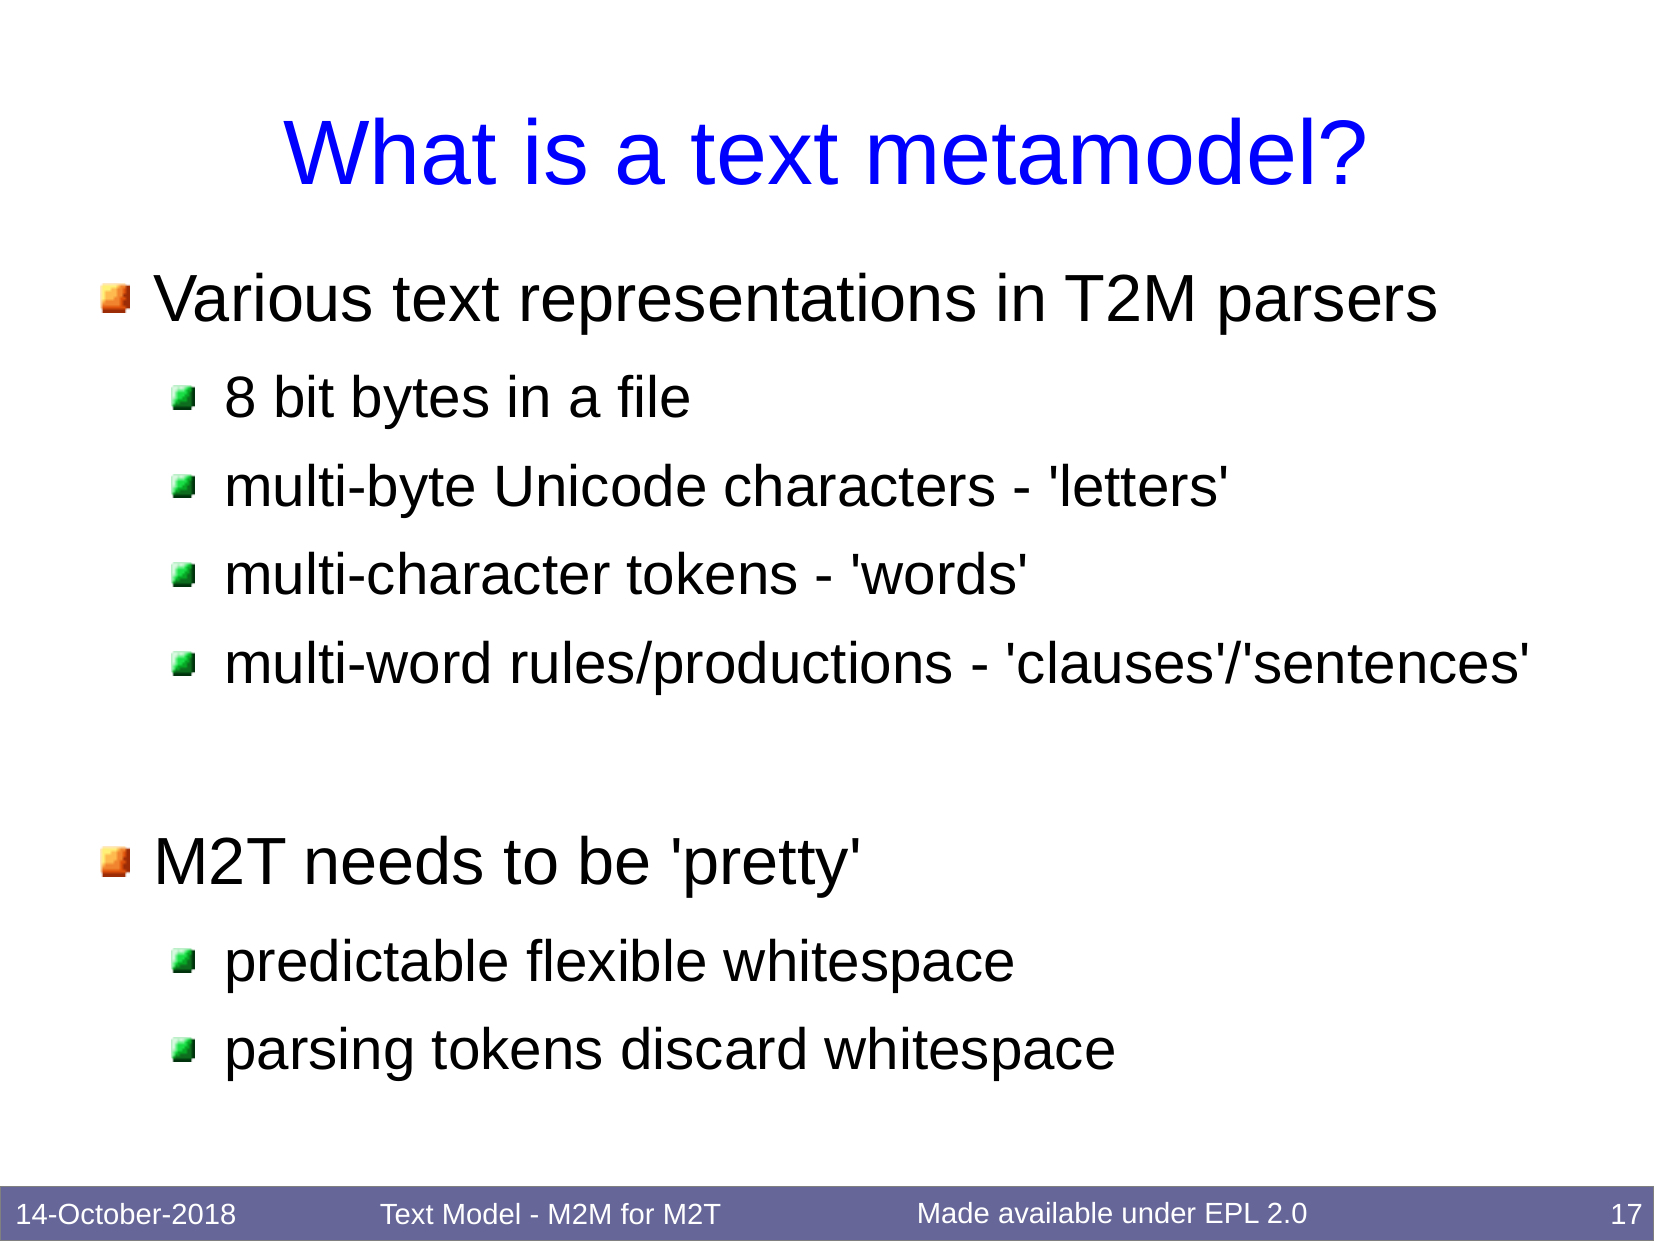

# What is a text metamodel?
Various text representations in T2M parsers
8 bit bytes in a file
multi-byte Unicode characters - 'letters'
multi-character tokens - 'words'
multi-word rules/productions - 'clauses'/'sentences'
M2T needs to be 'pretty'
predictable flexible whitespace
parsing tokens discard whitespace
14-October-2018
Text Model - M2M for M2T
17